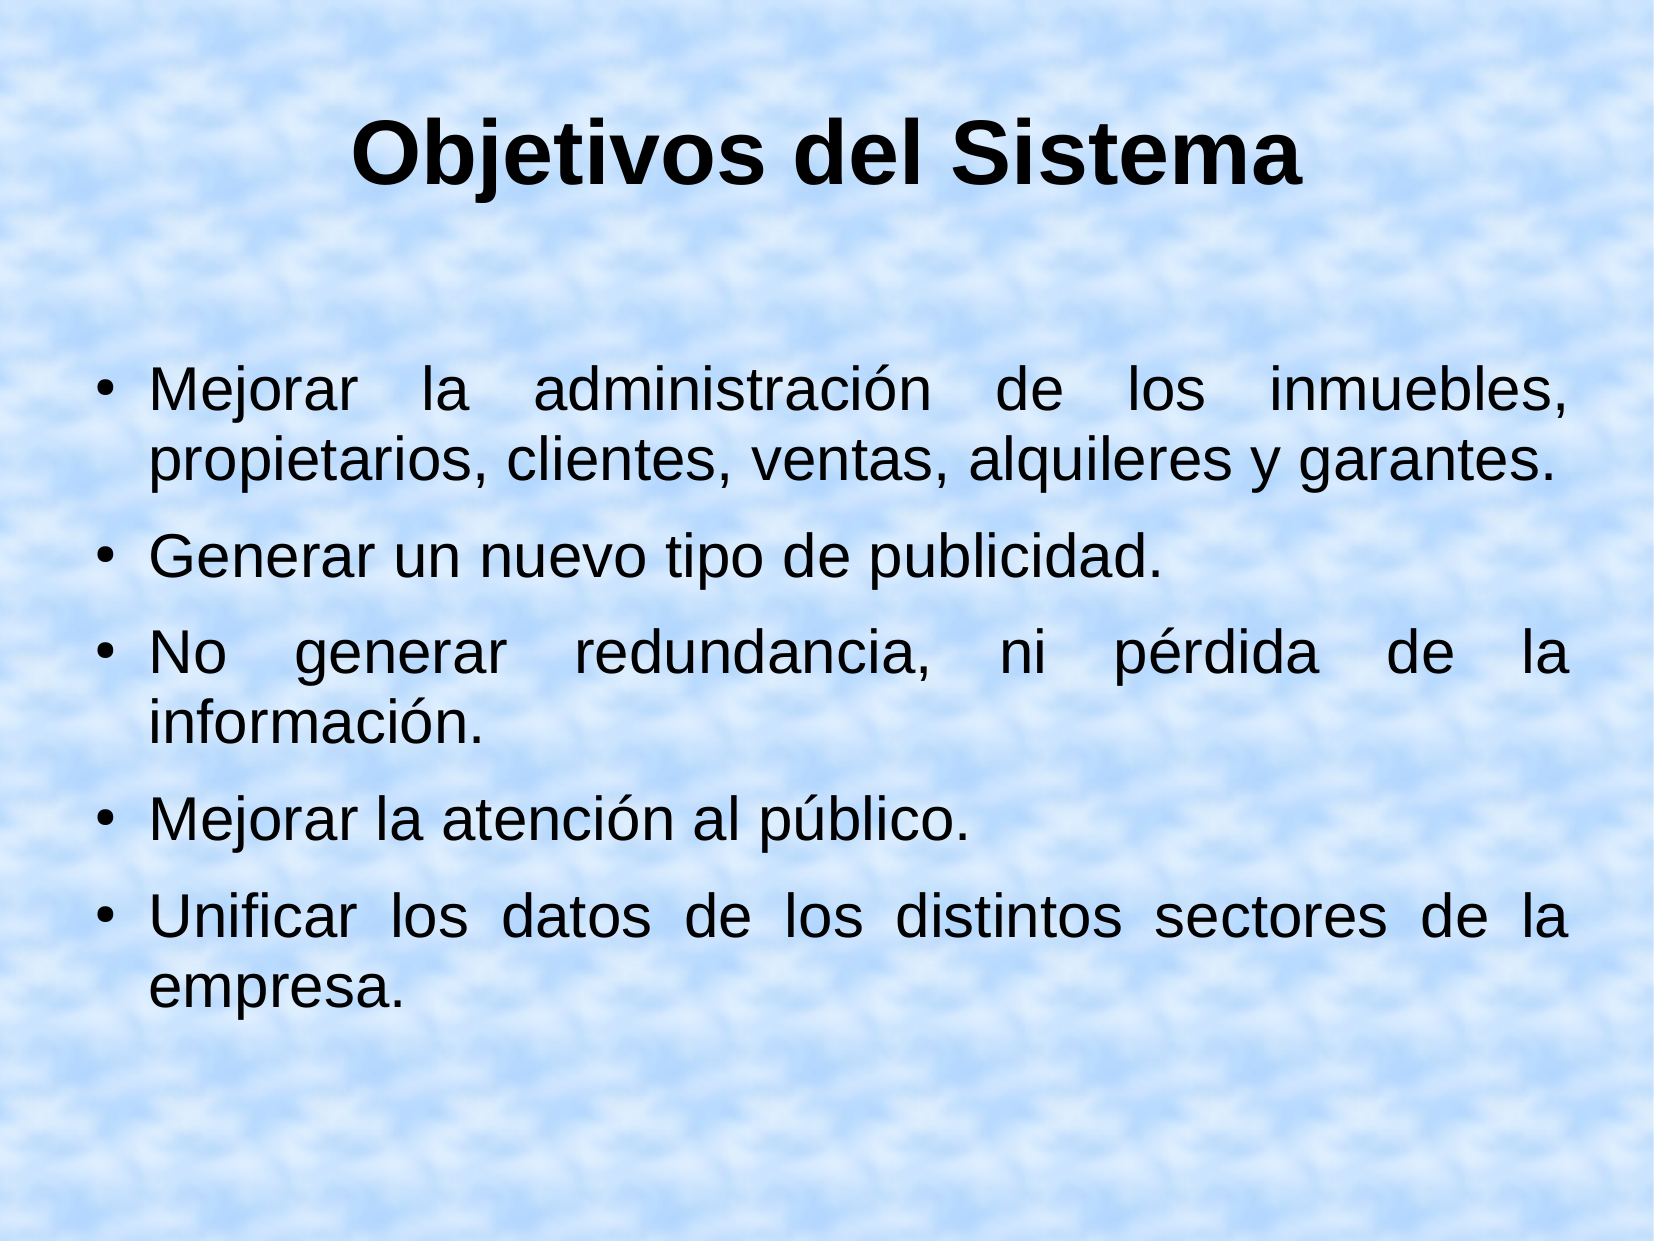

# Objetivos del Sistema
Mejorar la administración de los inmuebles, propietarios, clientes, ventas, alquileres y garantes.
Generar un nuevo tipo de publicidad.
No generar redundancia, ni pérdida de la información.
Mejorar la atención al público.
Unificar los datos de los distintos sectores de la empresa.